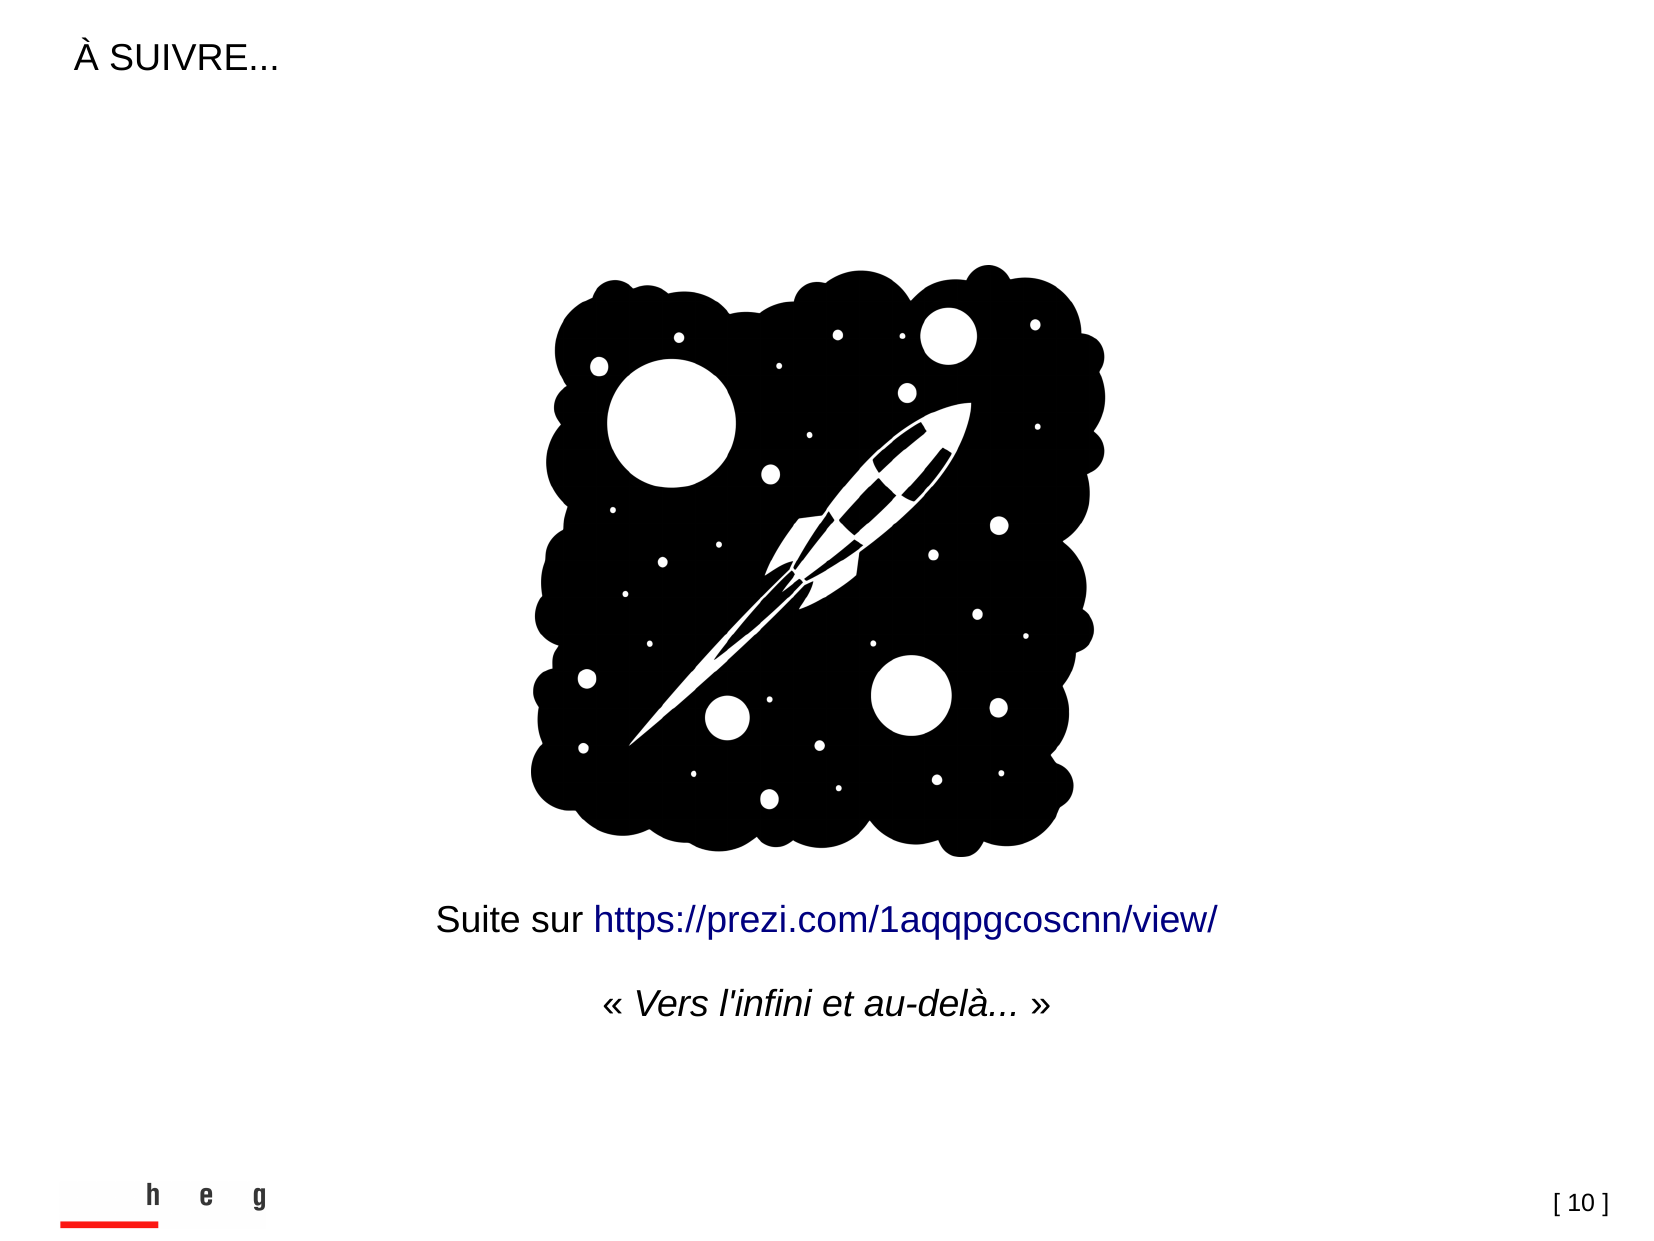

À SUIVRE...
Suite sur https://prezi.com/1aqqpgcoscnn/view/
« Vers l'infini et au-delà... »